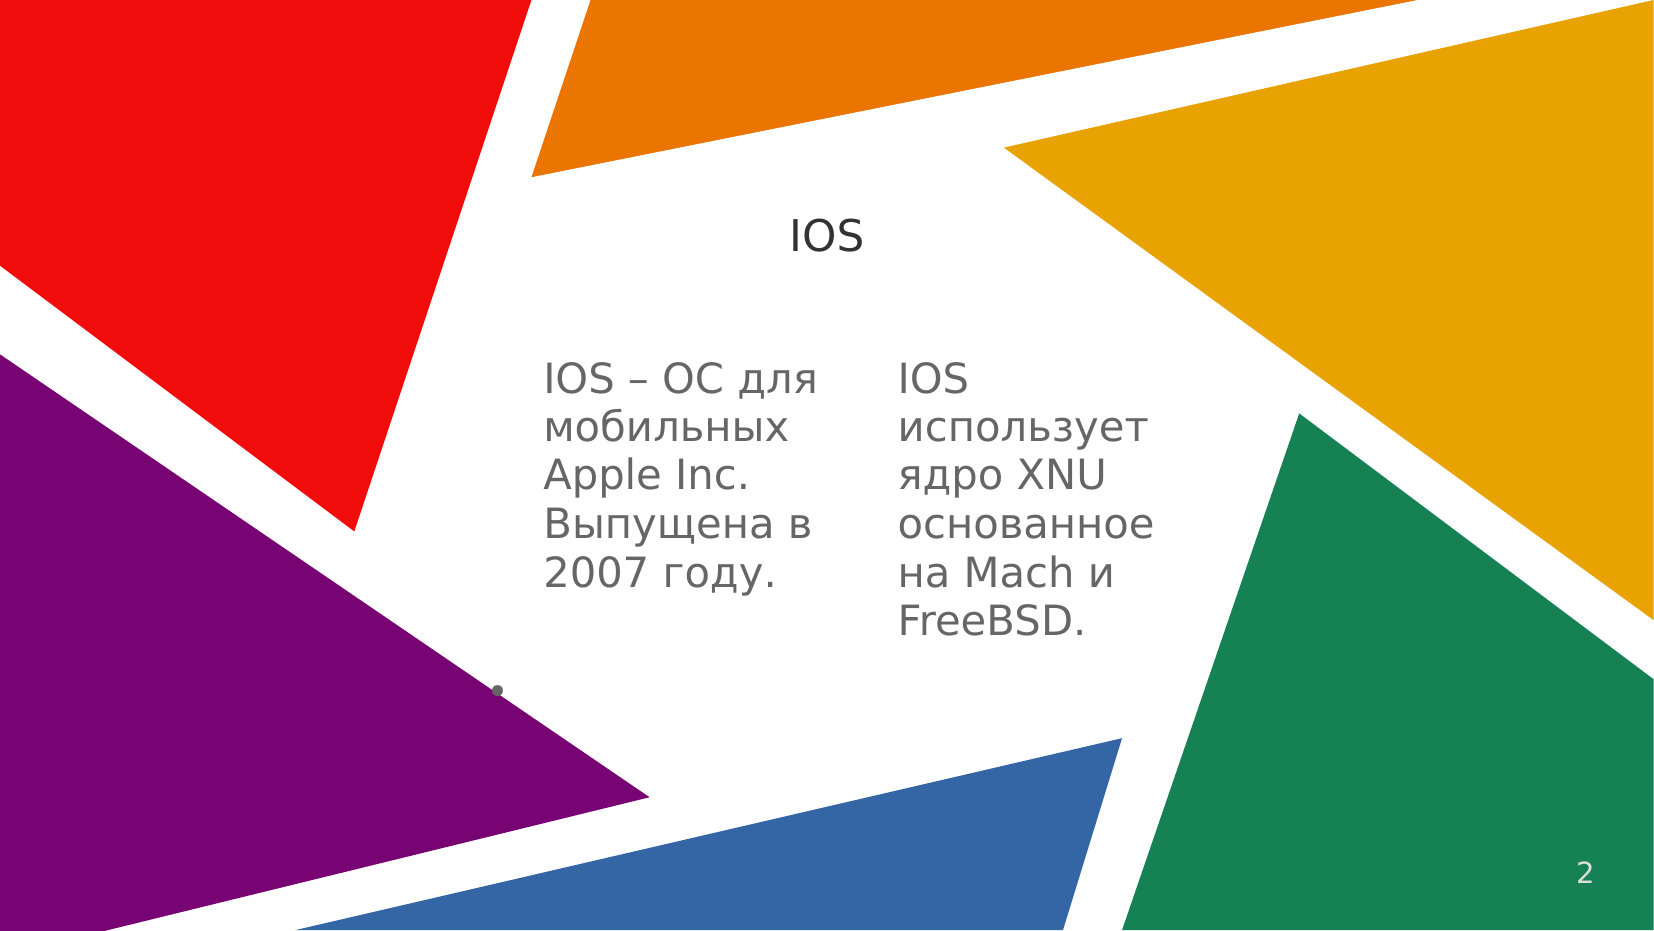

# IOS
IOS – ОС для
мобильных Apple Inc. Выпущена в 2007 году.
IOS использует ядро XNU основанное на Mach и FreeBSD.
2